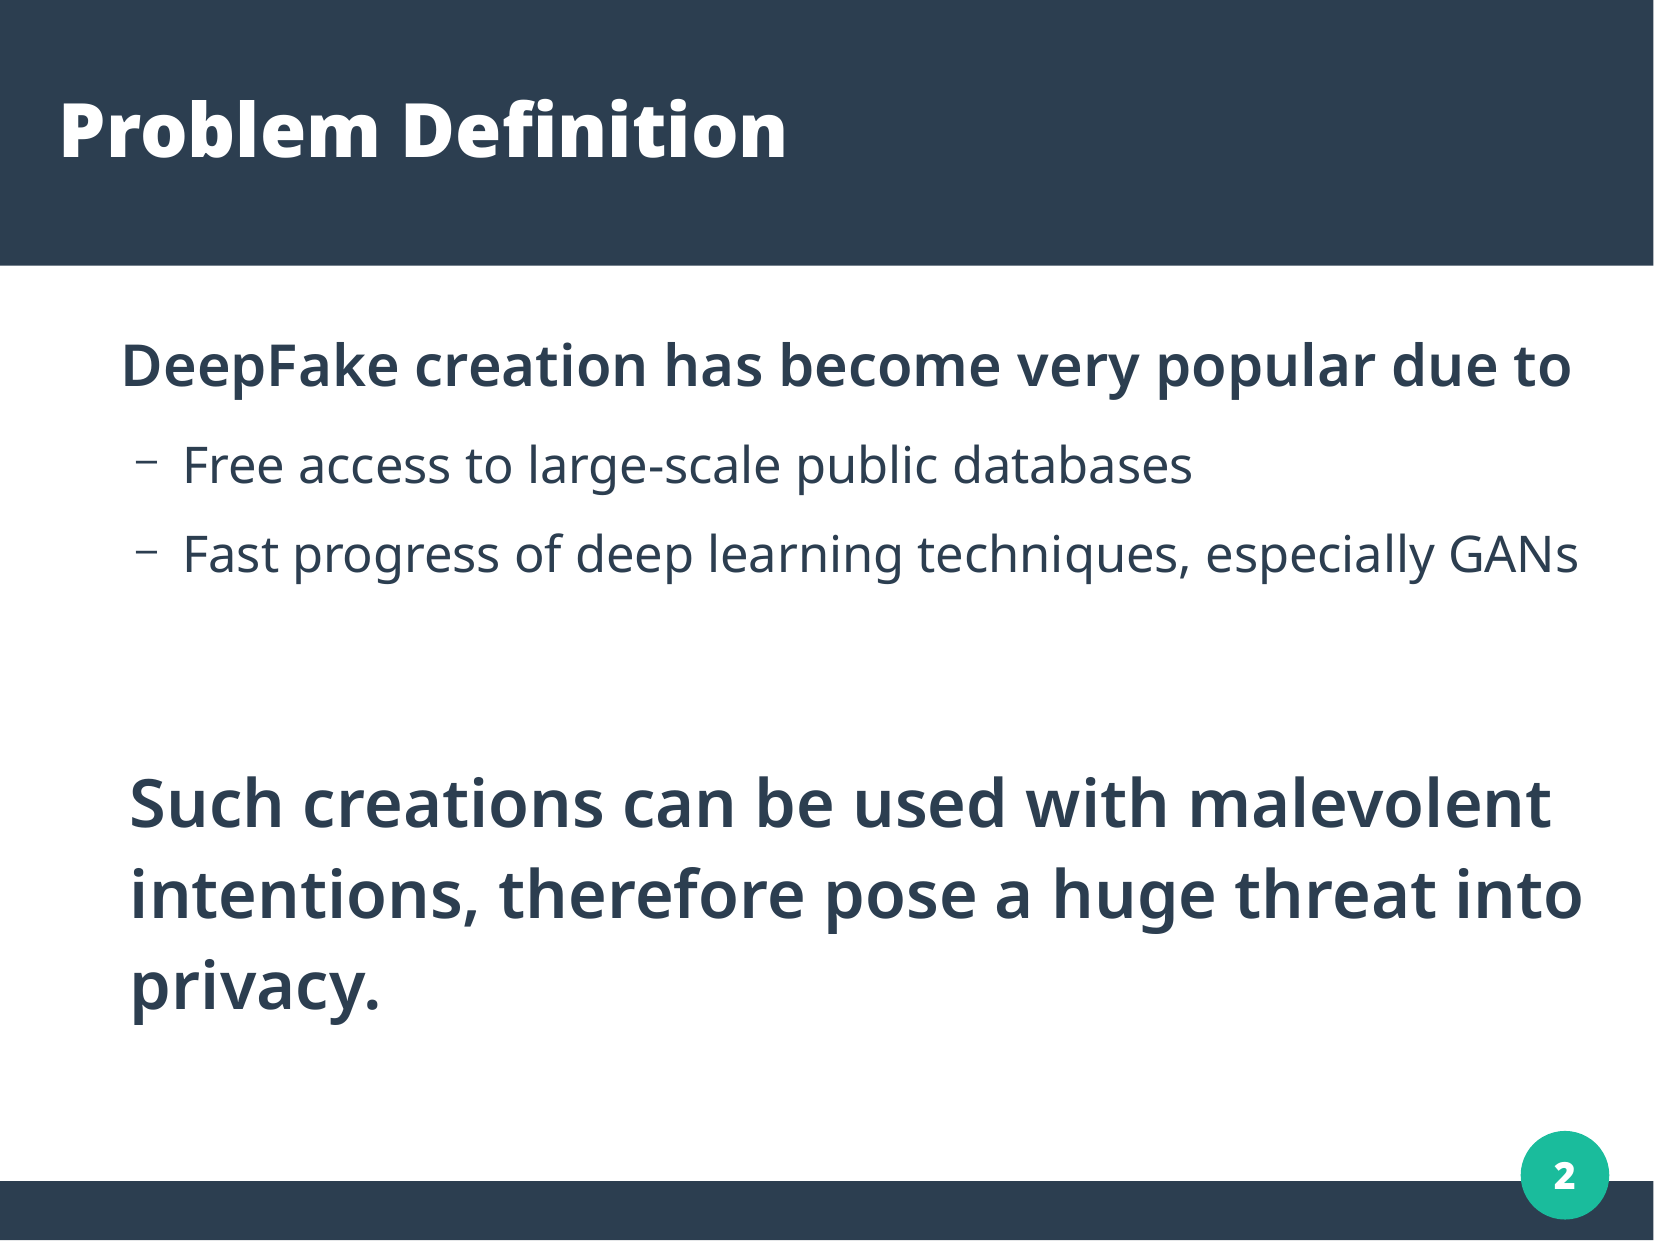

# Problem Definition
DeepFake creation has become very popular due to
Free access to large-scale public databases
Fast progress of deep learning techniques, especially GANs
Such creations can be used with malevolent intentions, therefore pose a huge threat into privacy.
2